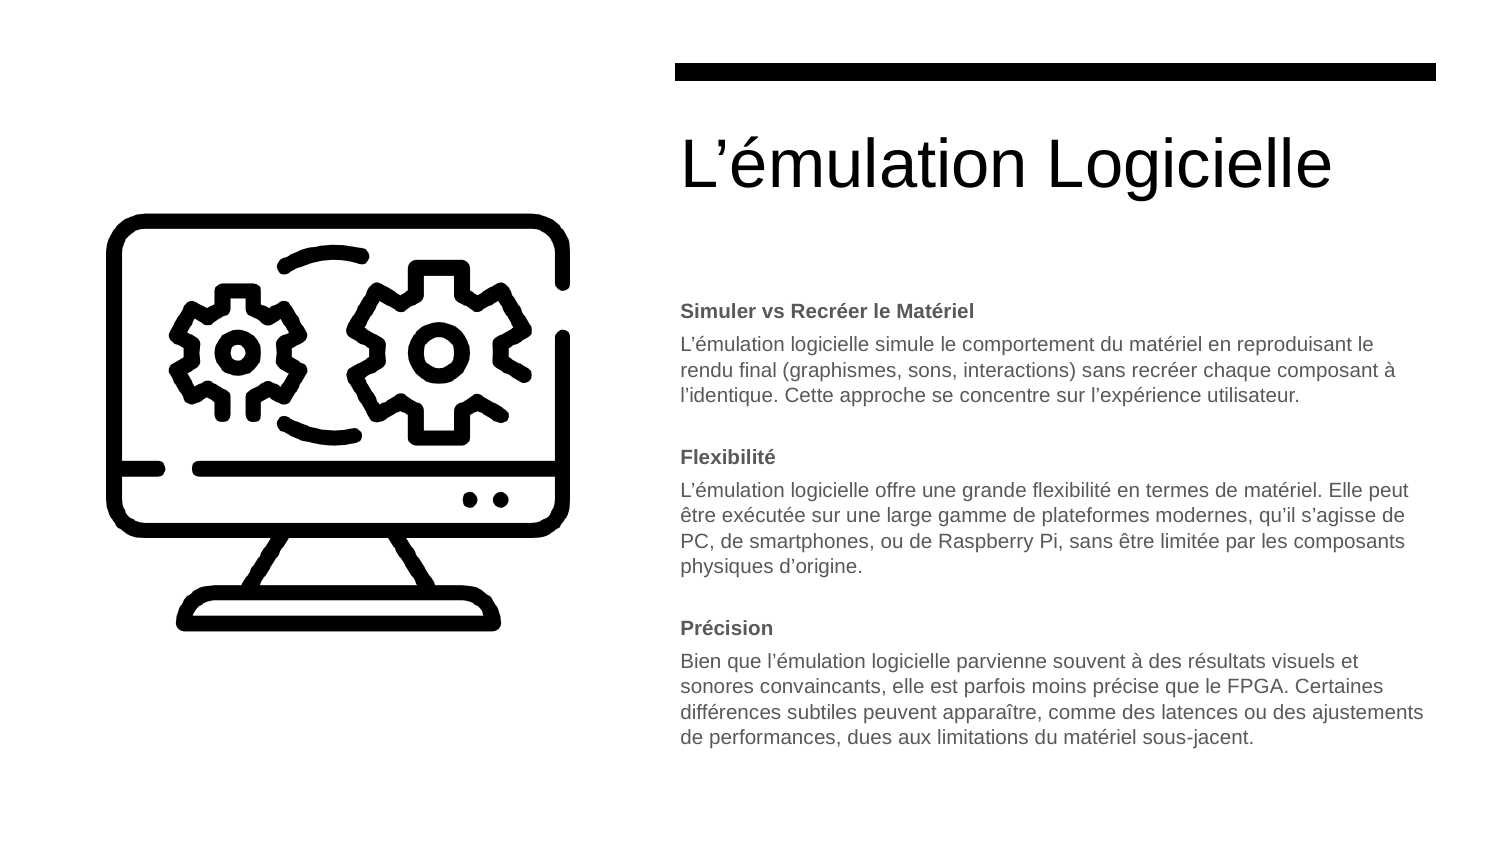

# L’émulation Logicielle
Simuler vs Recréer le Matériel
L’émulation logicielle simule le comportement du matériel en reproduisant le rendu final (graphismes, sons, interactions) sans recréer chaque composant à l’identique. Cette approche se concentre sur l’expérience utilisateur.
Flexibilité
L’émulation logicielle offre une grande flexibilité en termes de matériel. Elle peut être exécutée sur une large gamme de plateformes modernes, qu’il s’agisse de PC, de smartphones, ou de Raspberry Pi, sans être limitée par les composants physiques d’origine.
Précision
Bien que l’émulation logicielle parvienne souvent à des résultats visuels et sonores convaincants, elle est parfois moins précise que le FPGA. Certaines différences subtiles peuvent apparaître, comme des latences ou des ajustements de performances, dues aux limitations du matériel sous-jacent.